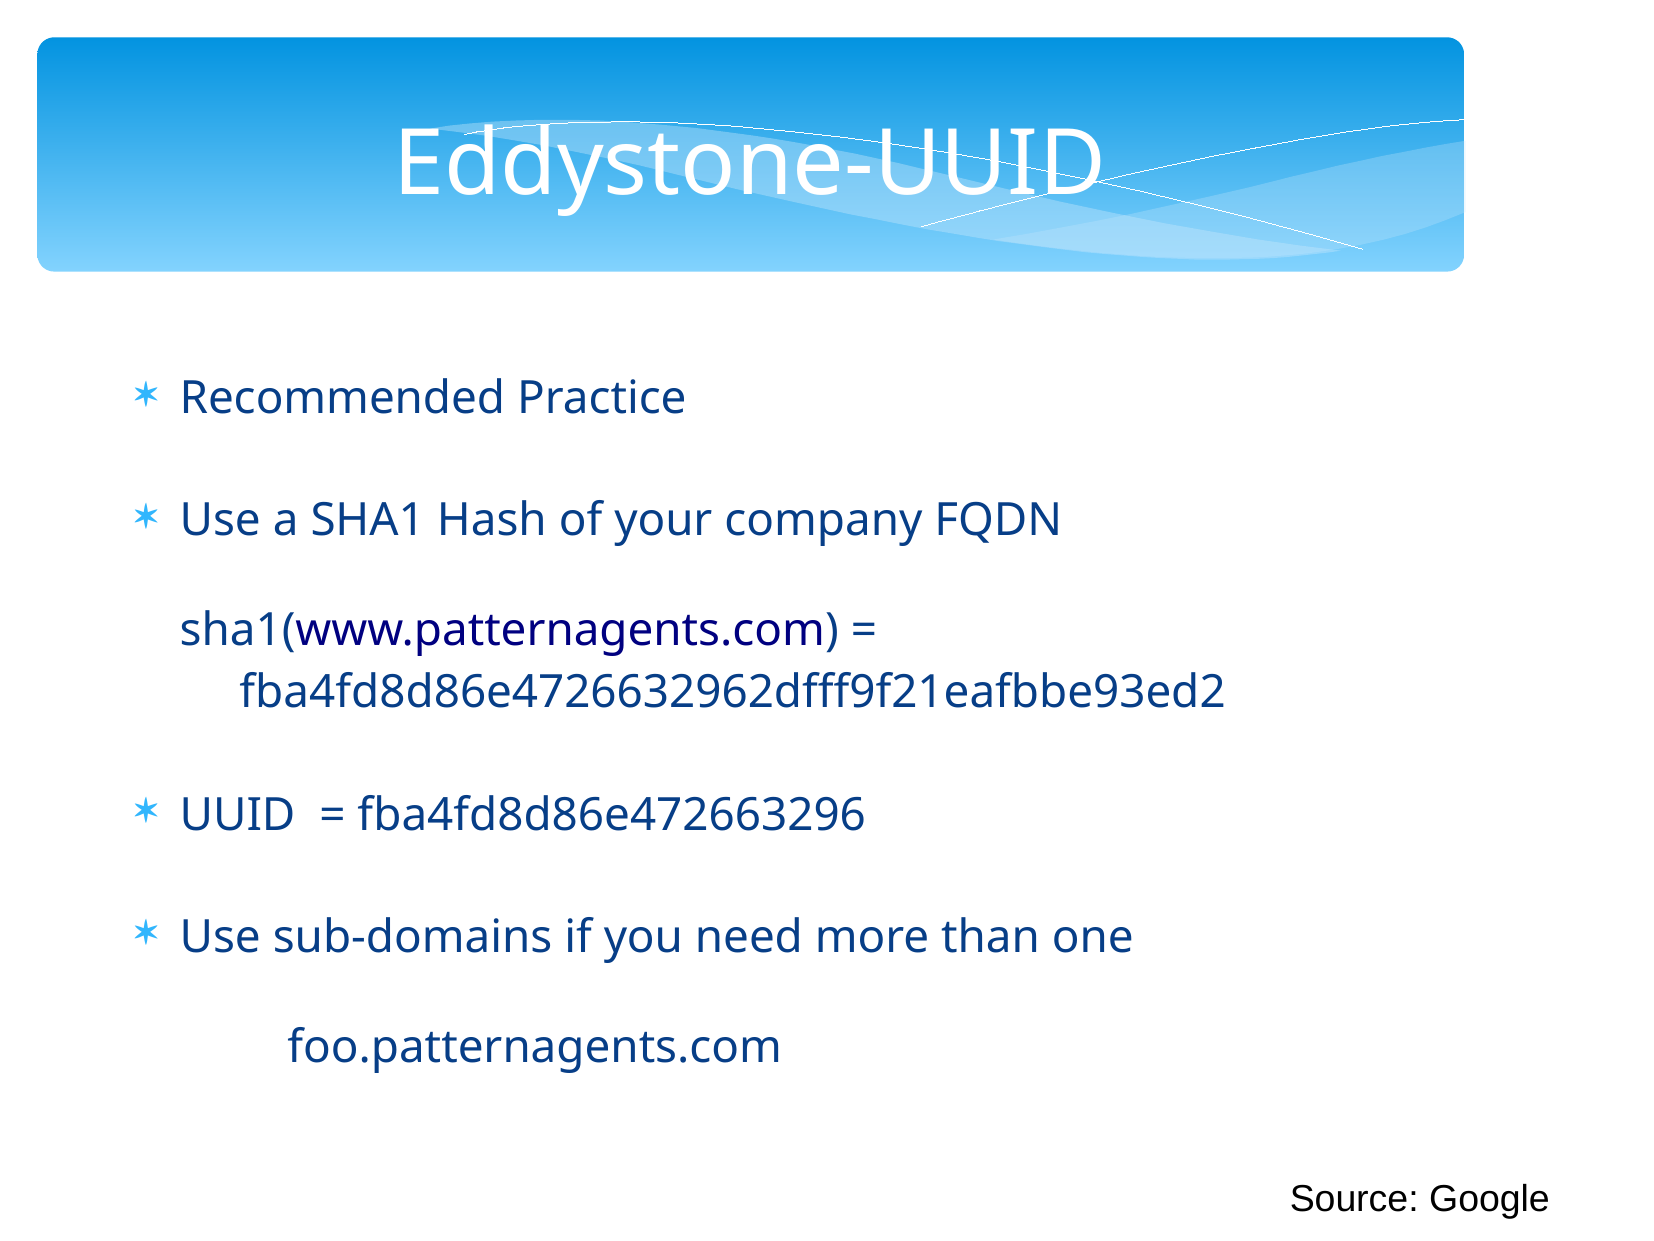

# Eddystone-UUID
Recommended Practice
Use a SHA1 Hash of your company FQDN
sha1(www.patternagents.com) =
 fba4fd8d86e4726632962dfff9f21eafbbe93ed2
UUID = fba4fd8d86e472663296
Use sub-domains if you need more than one
 foo.patternagents.com
Source: Google